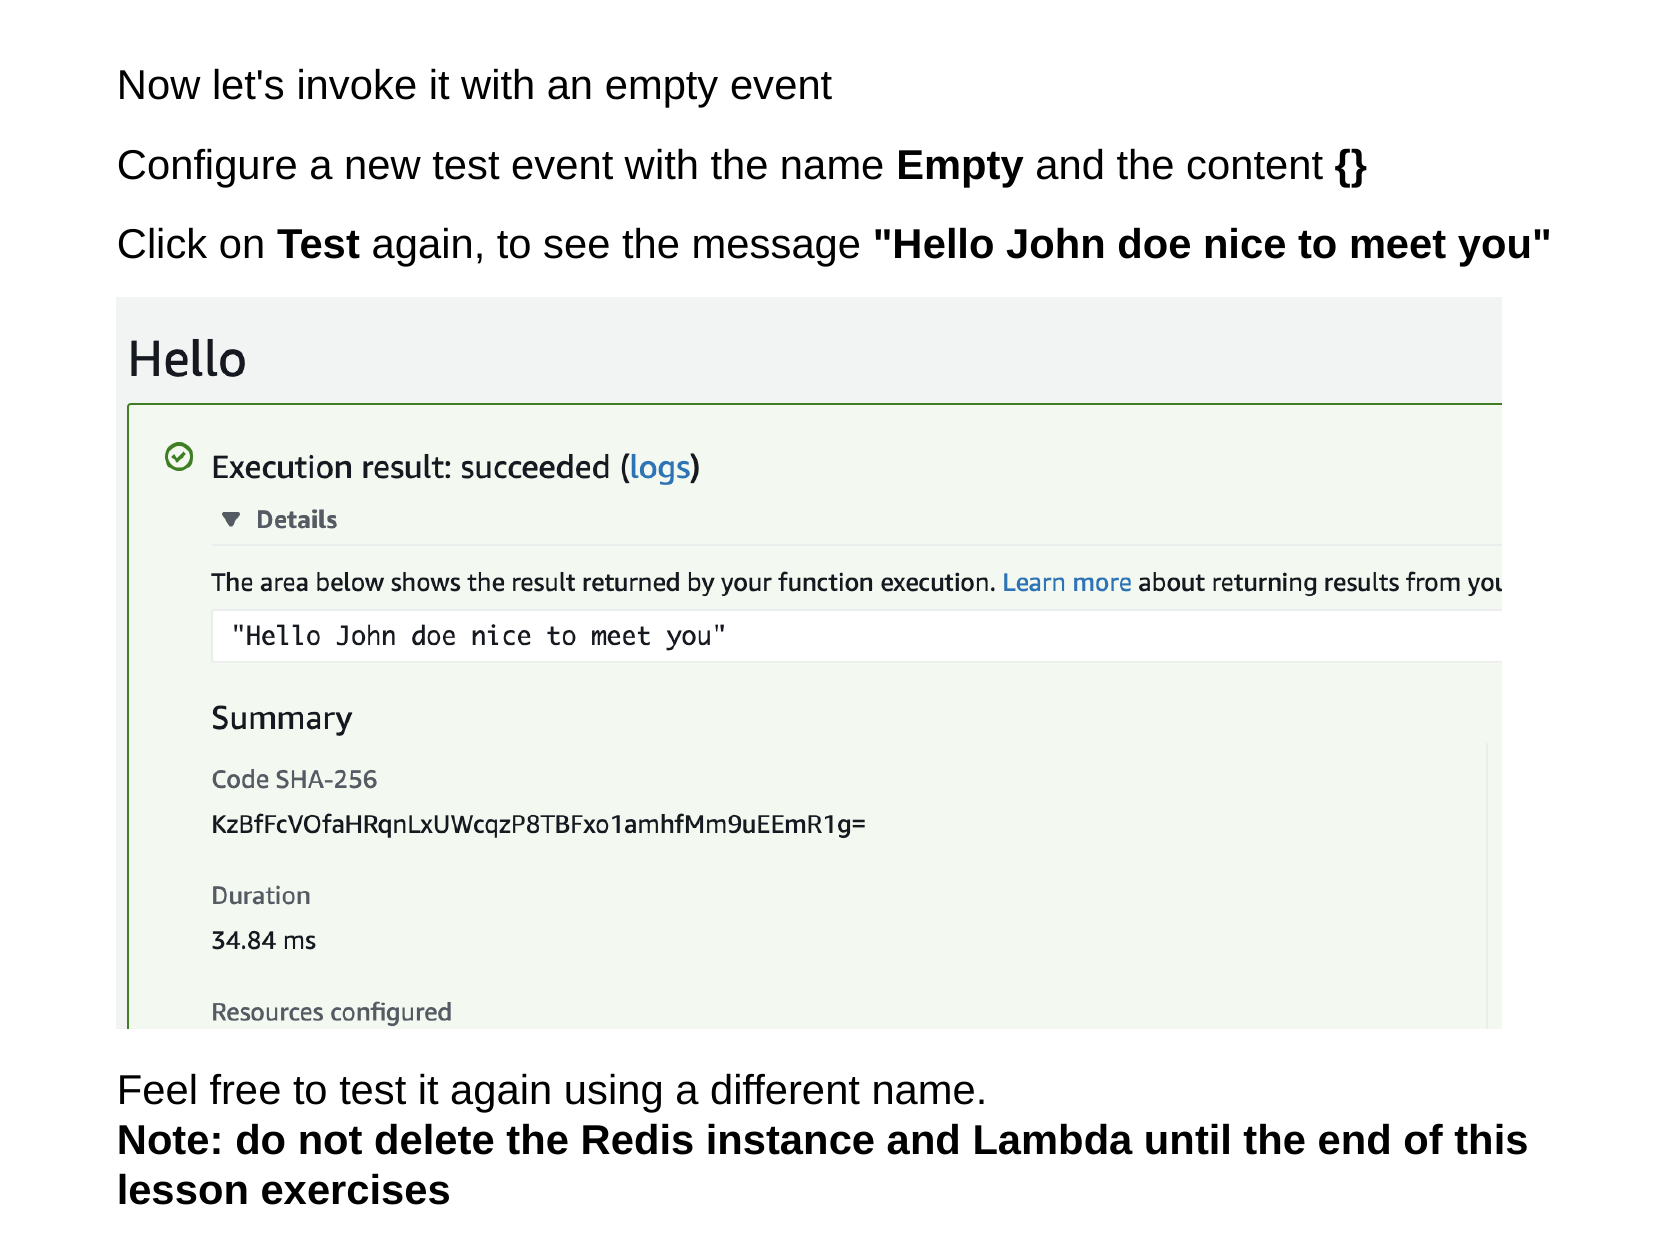

Now let's invoke it with an empty event
Configure a new test event with the name Empty and the content {}
Click on Test again, to see the message "Hello John doe nice to meet you"
Feel free to test it again using a different name.
Note: do not delete the Redis instance and Lambda until the end of this lesson exercises